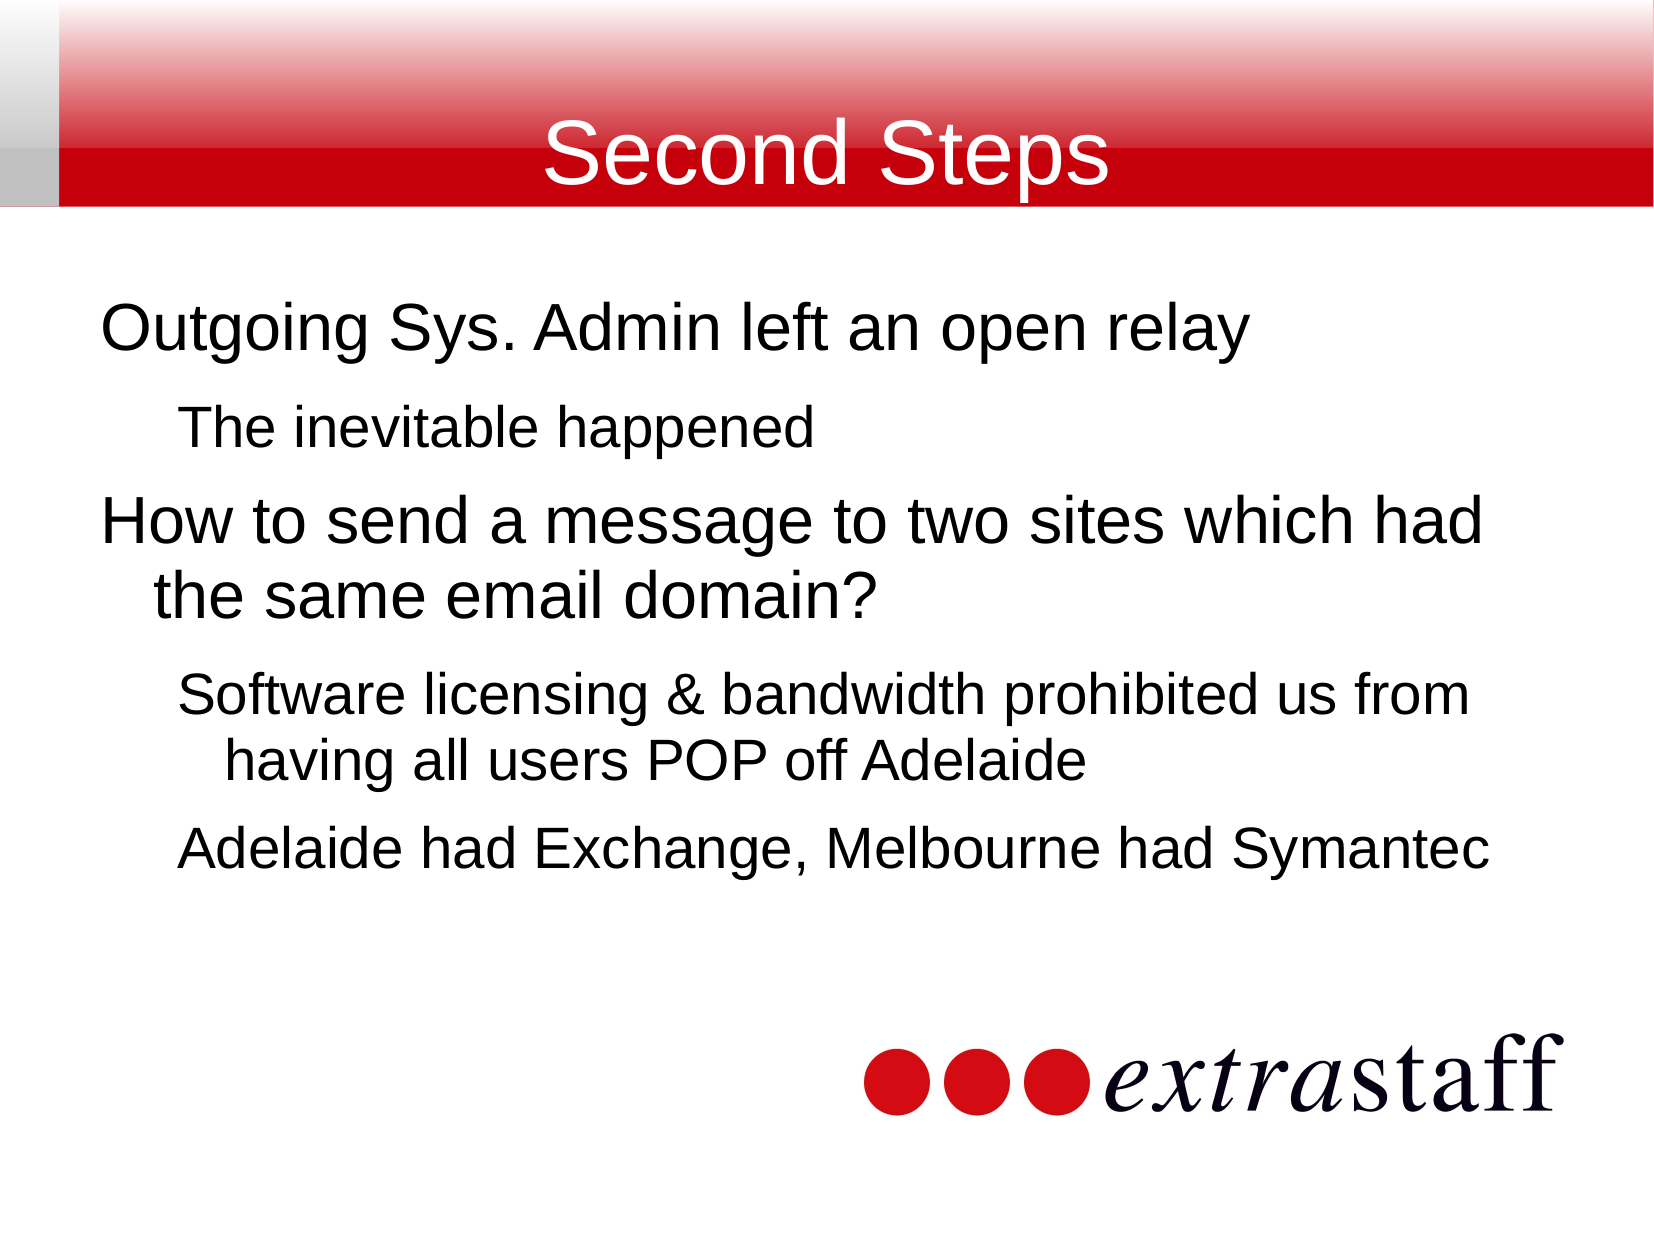

# Second Steps
Outgoing Sys. Admin left an open relay
The inevitable happened
How to send a message to two sites which had the same email domain?
Software licensing & bandwidth prohibited us from having all users POP off Adelaide
Adelaide had Exchange, Melbourne had Symantec